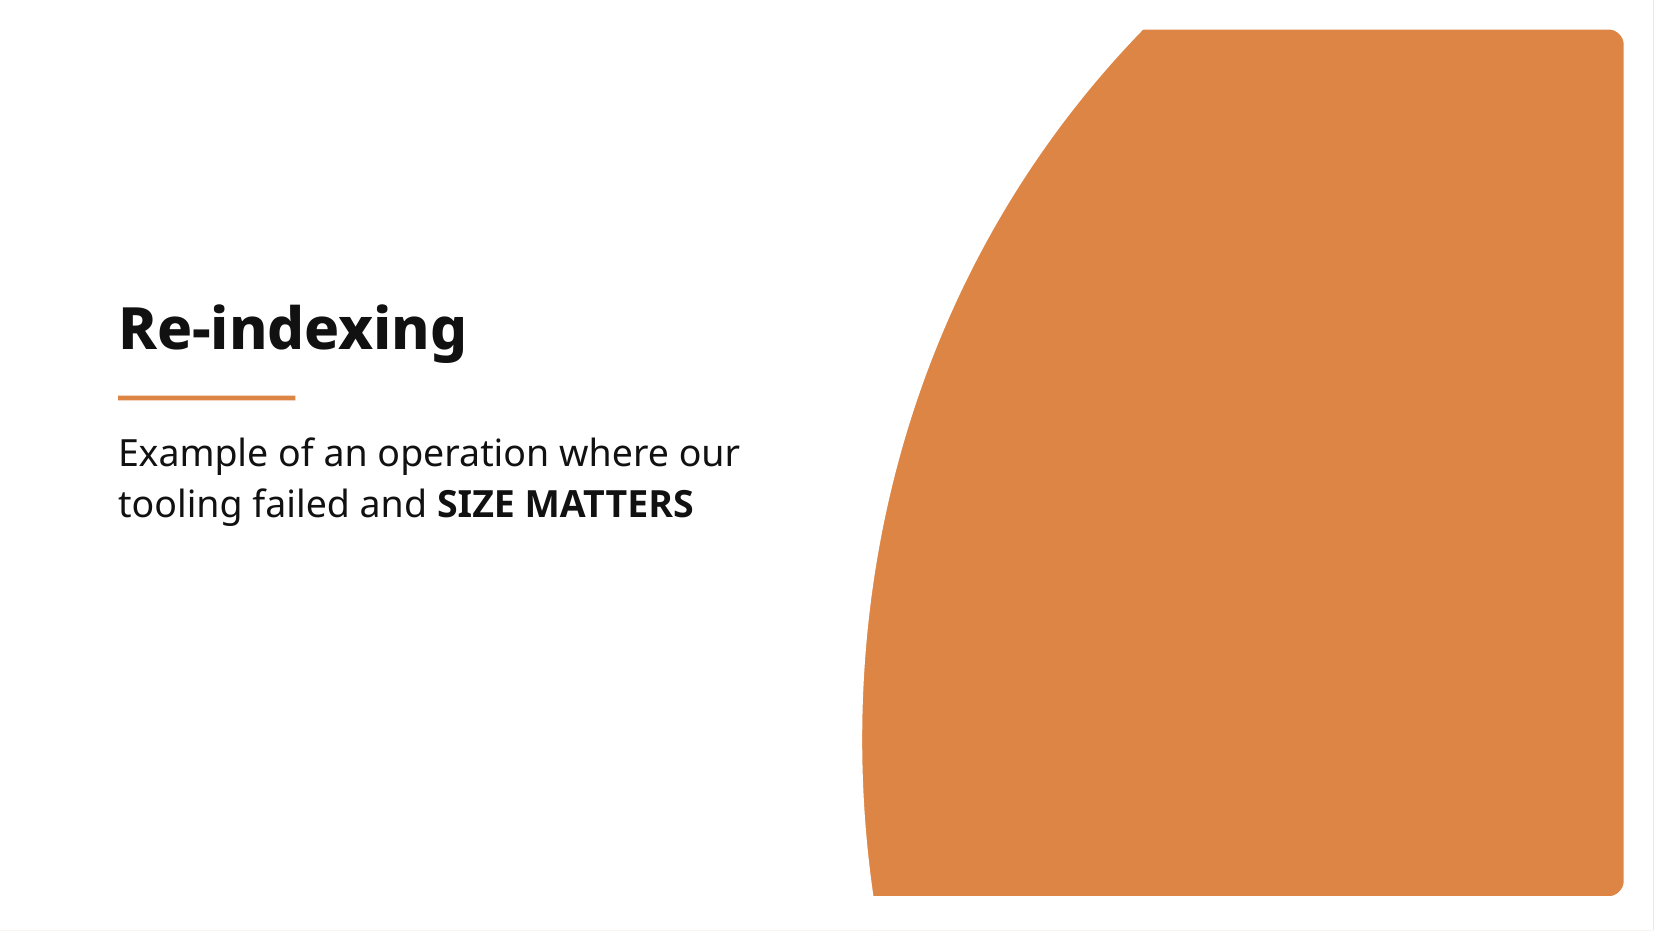

# Re-indexing
Example of an operation where our tooling failed and SIZE MATTERS